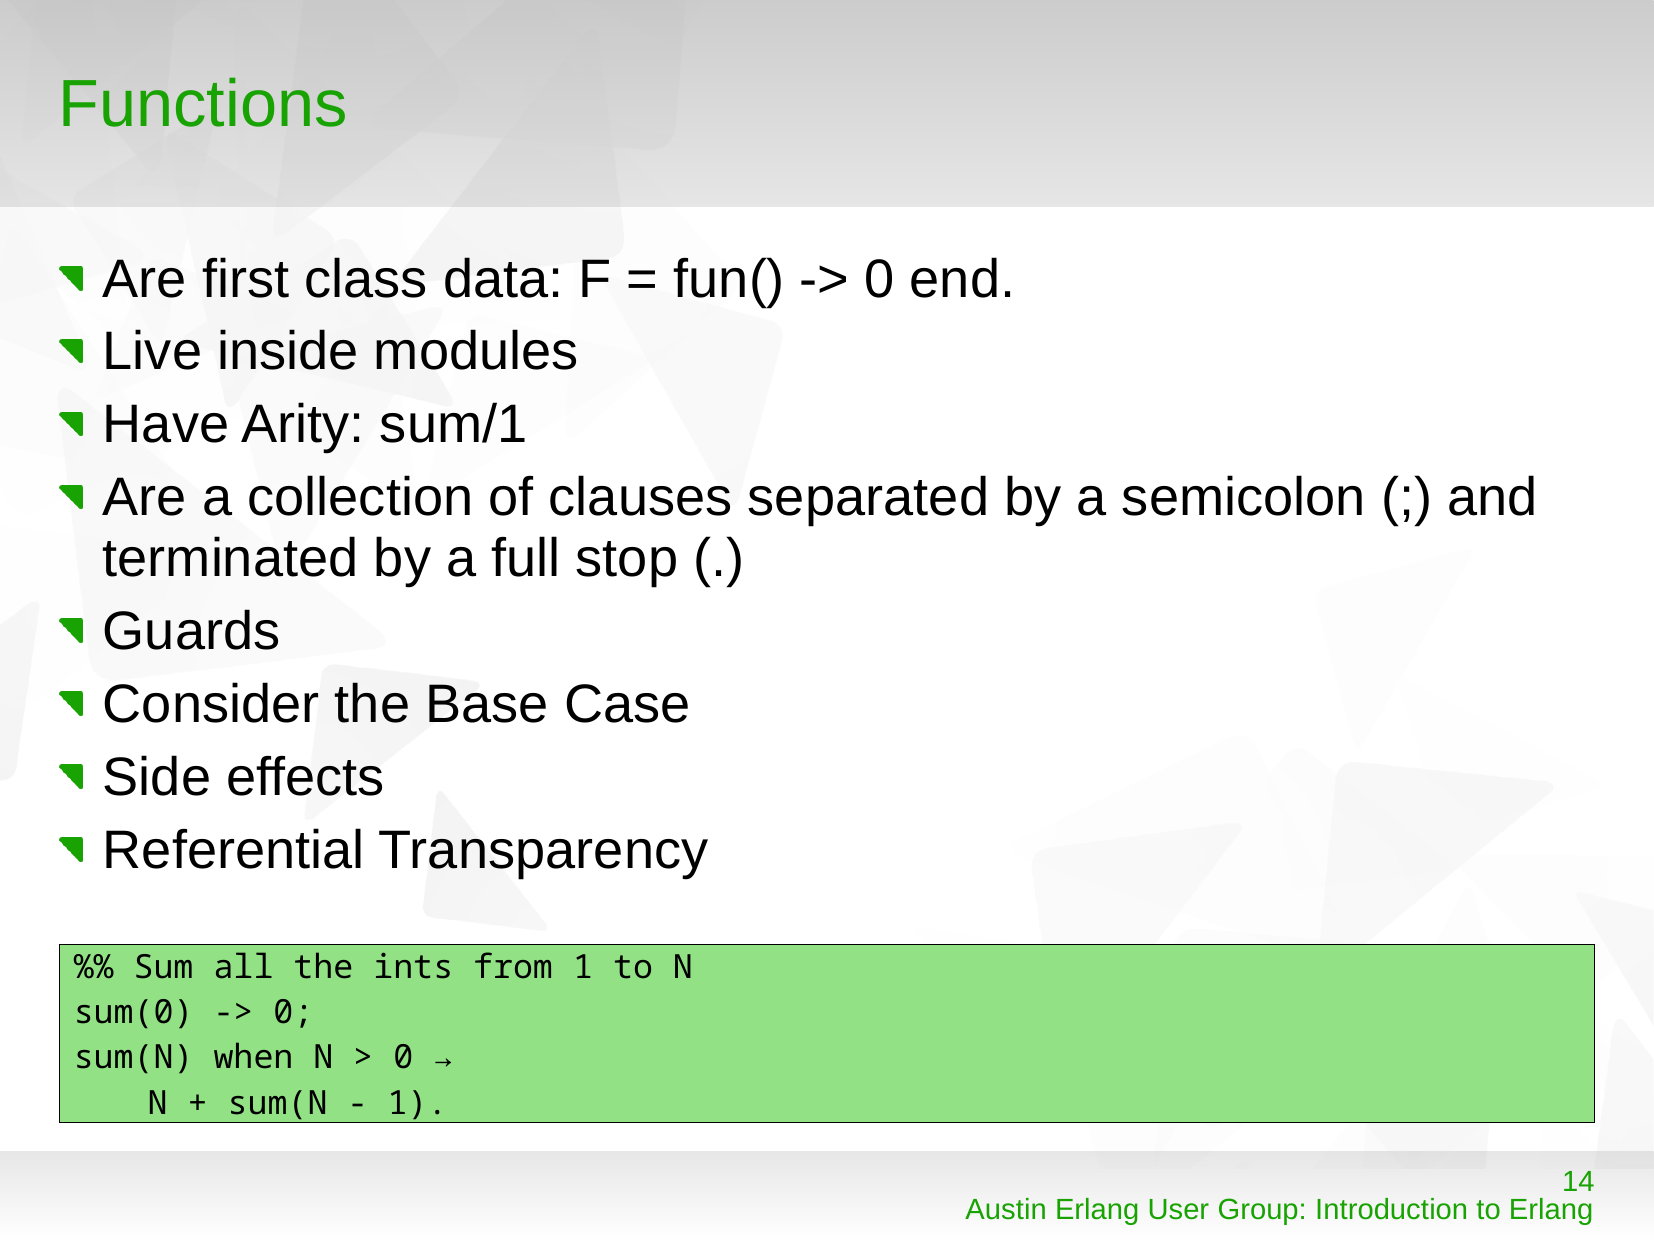

# Functions
Are first class data: F = fun() -> 0 end.
Live inside modules
Have Arity: sum/1
Are a collection of clauses separated by a semicolon (;) and terminated by a full stop (.)
Guards
Consider the Base Case
Side effects
Referential Transparency
%% Sum all the ints from 1 to N
sum(0) -> 0;
sum(N) when N > 0 →
	N + sum(N - 1).
14
Austin Erlang User Group: Introduction to Erlang